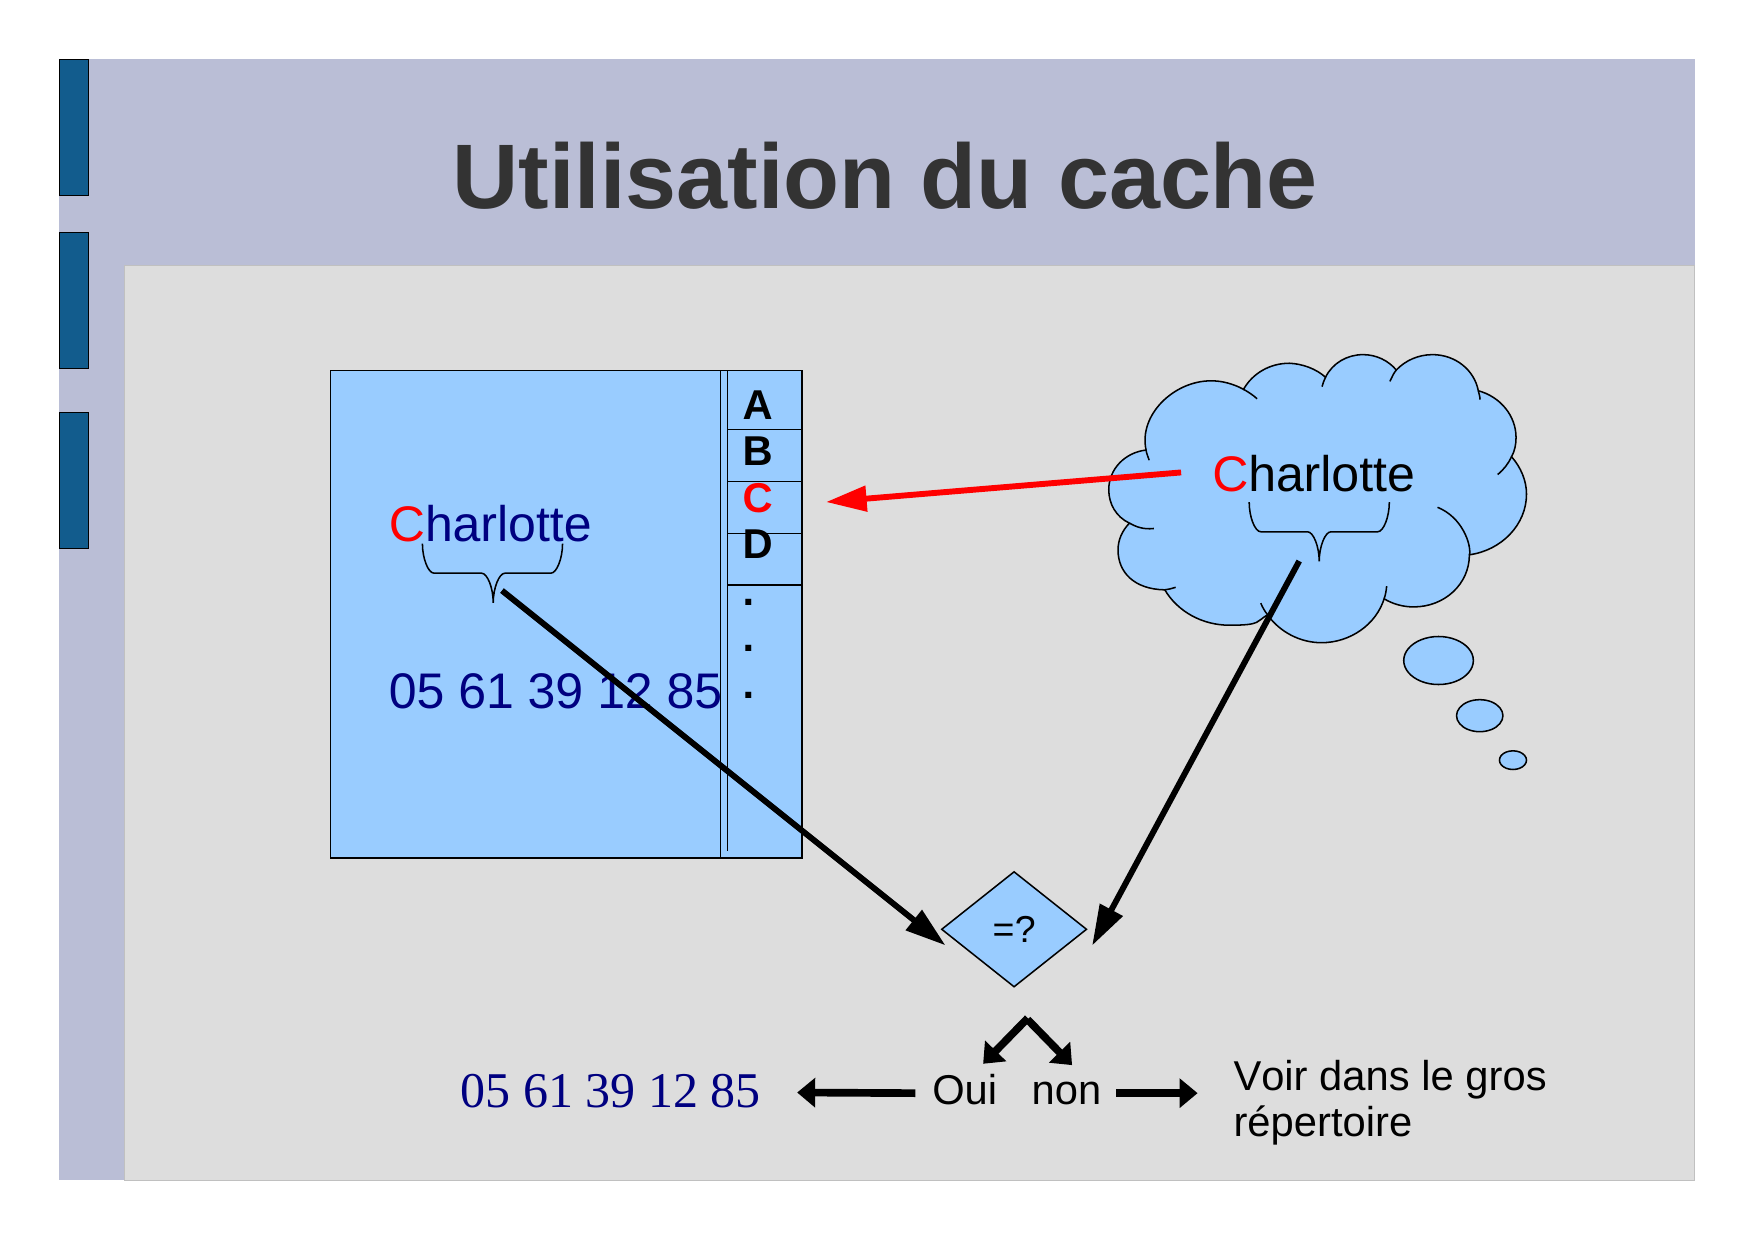

# Utilisation du cache
A
B
C
D
.
.
.
Charlotte
Charlotte
05 61 39 12 85
=?
Voir dans le gros
répertoire
Oui non
05 61 39 12 85